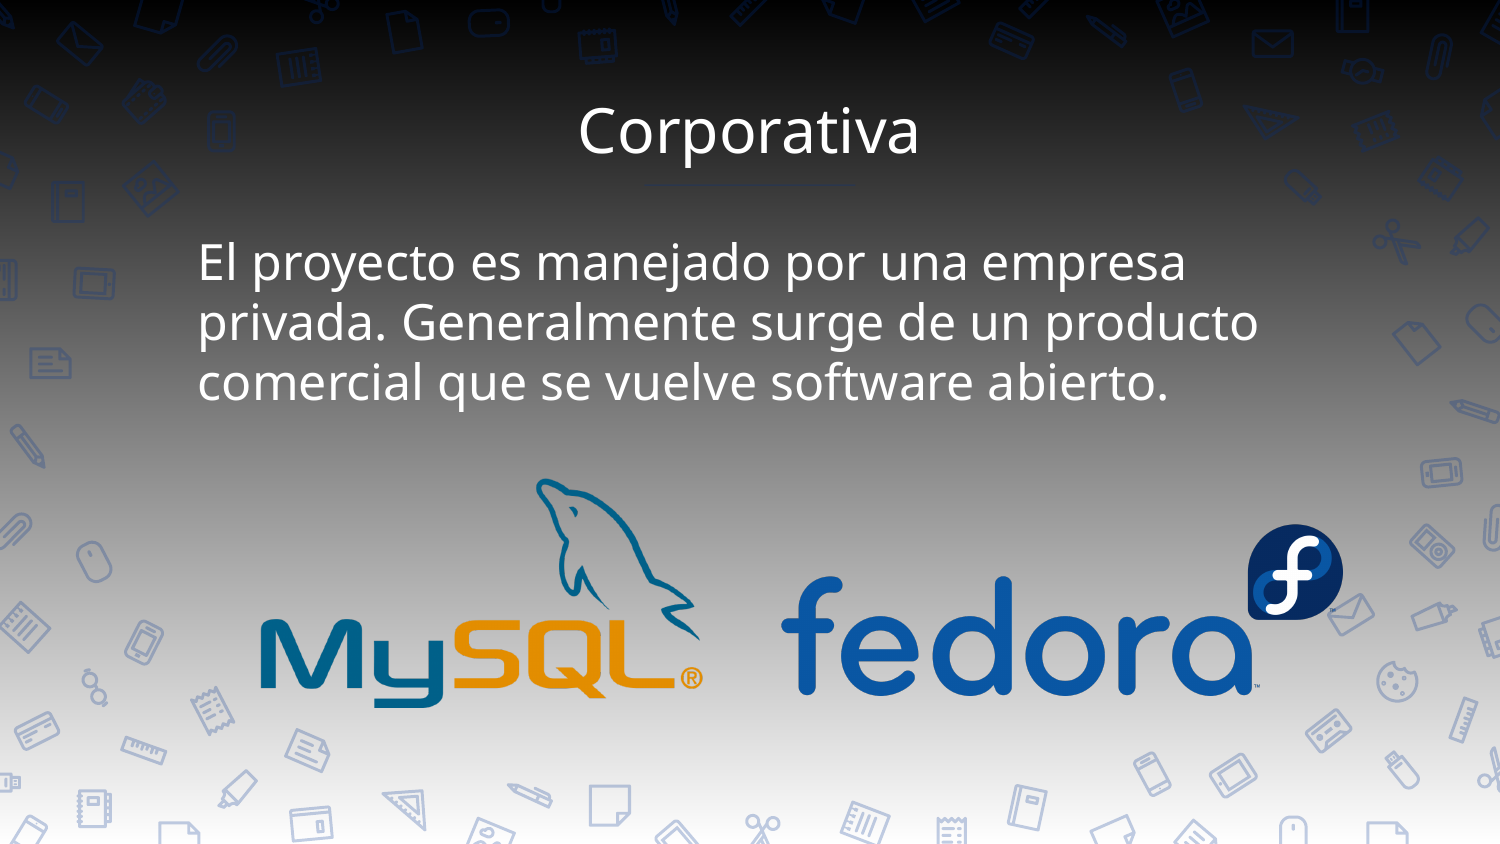

# Corporativa
El proyecto es manejado por una empresa privada. Generalmente surge de un producto comercial que se vuelve software abierto.